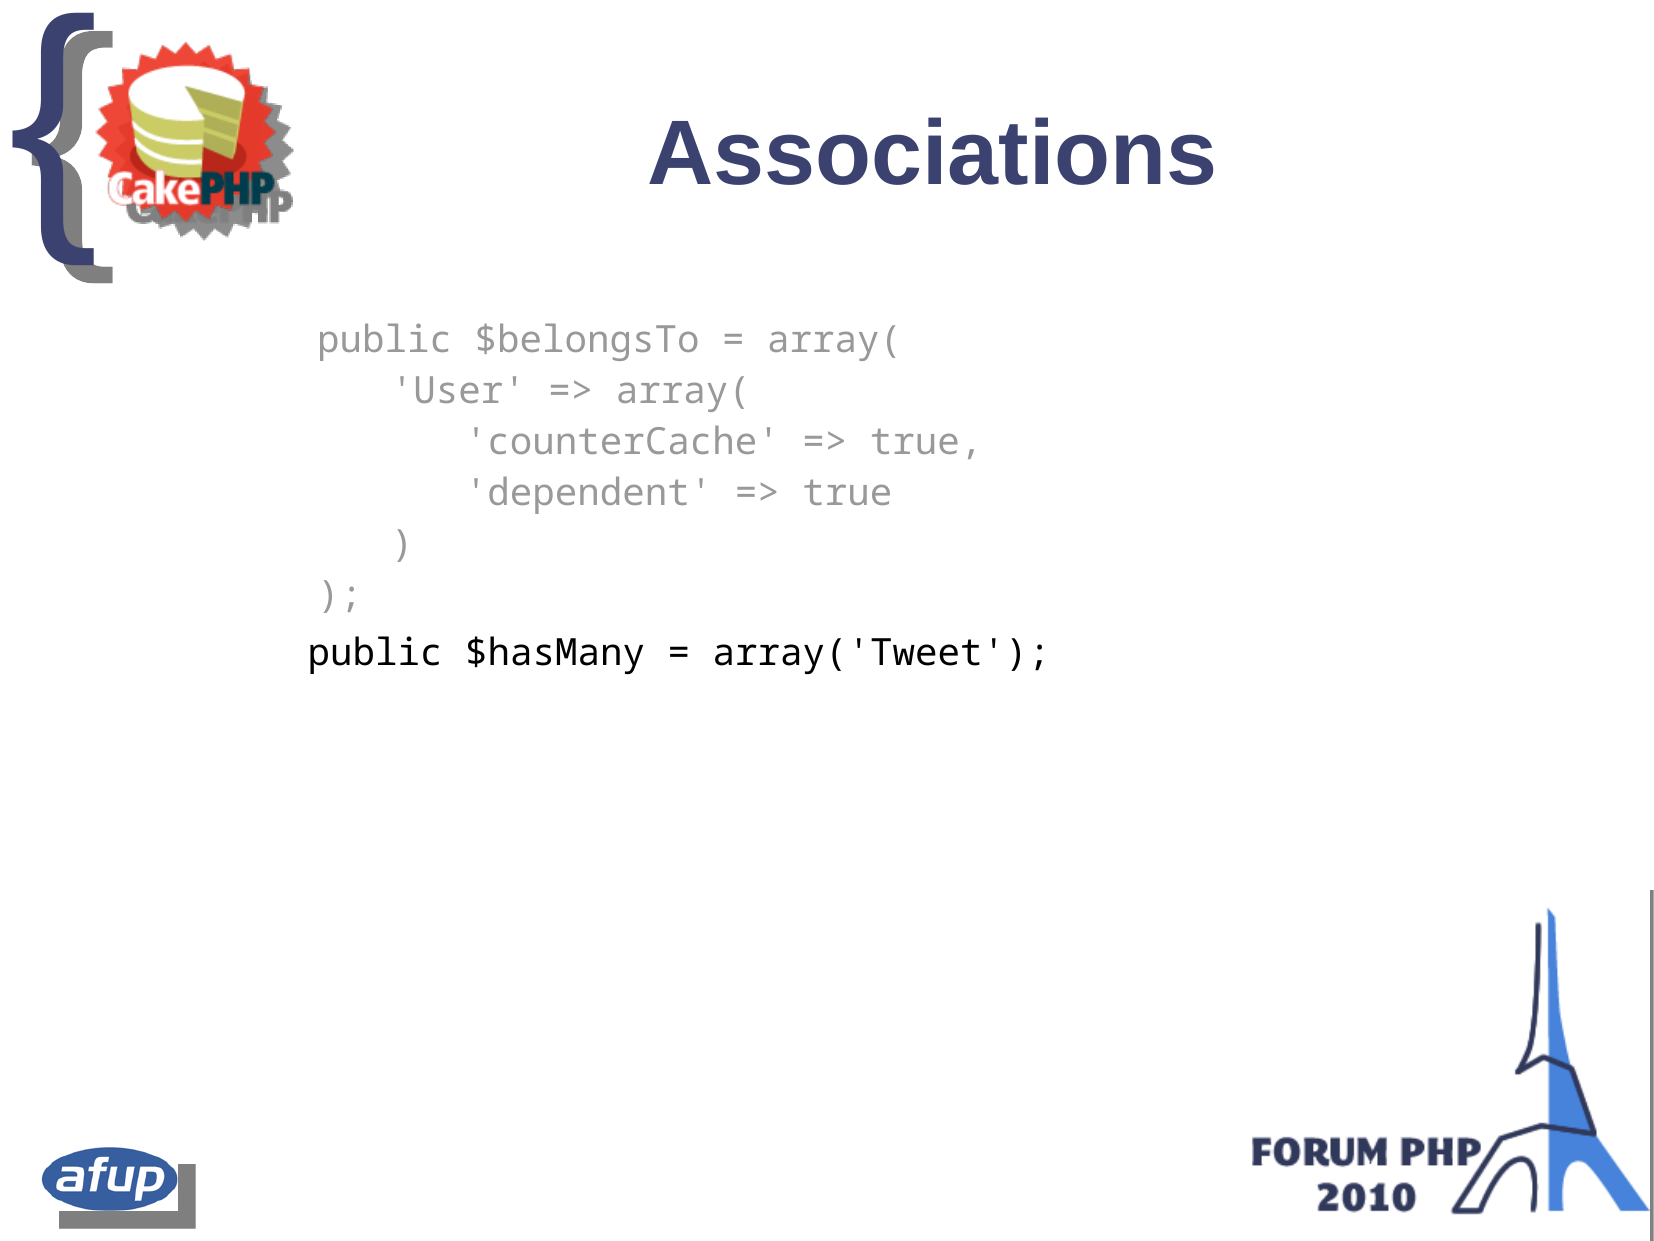

# Associations
	public $belongsTo = array(
		'User' => array(
			'counterCache' => true,
			'dependent' => true
		)
	);
	public $hasMany = array('Tweet');